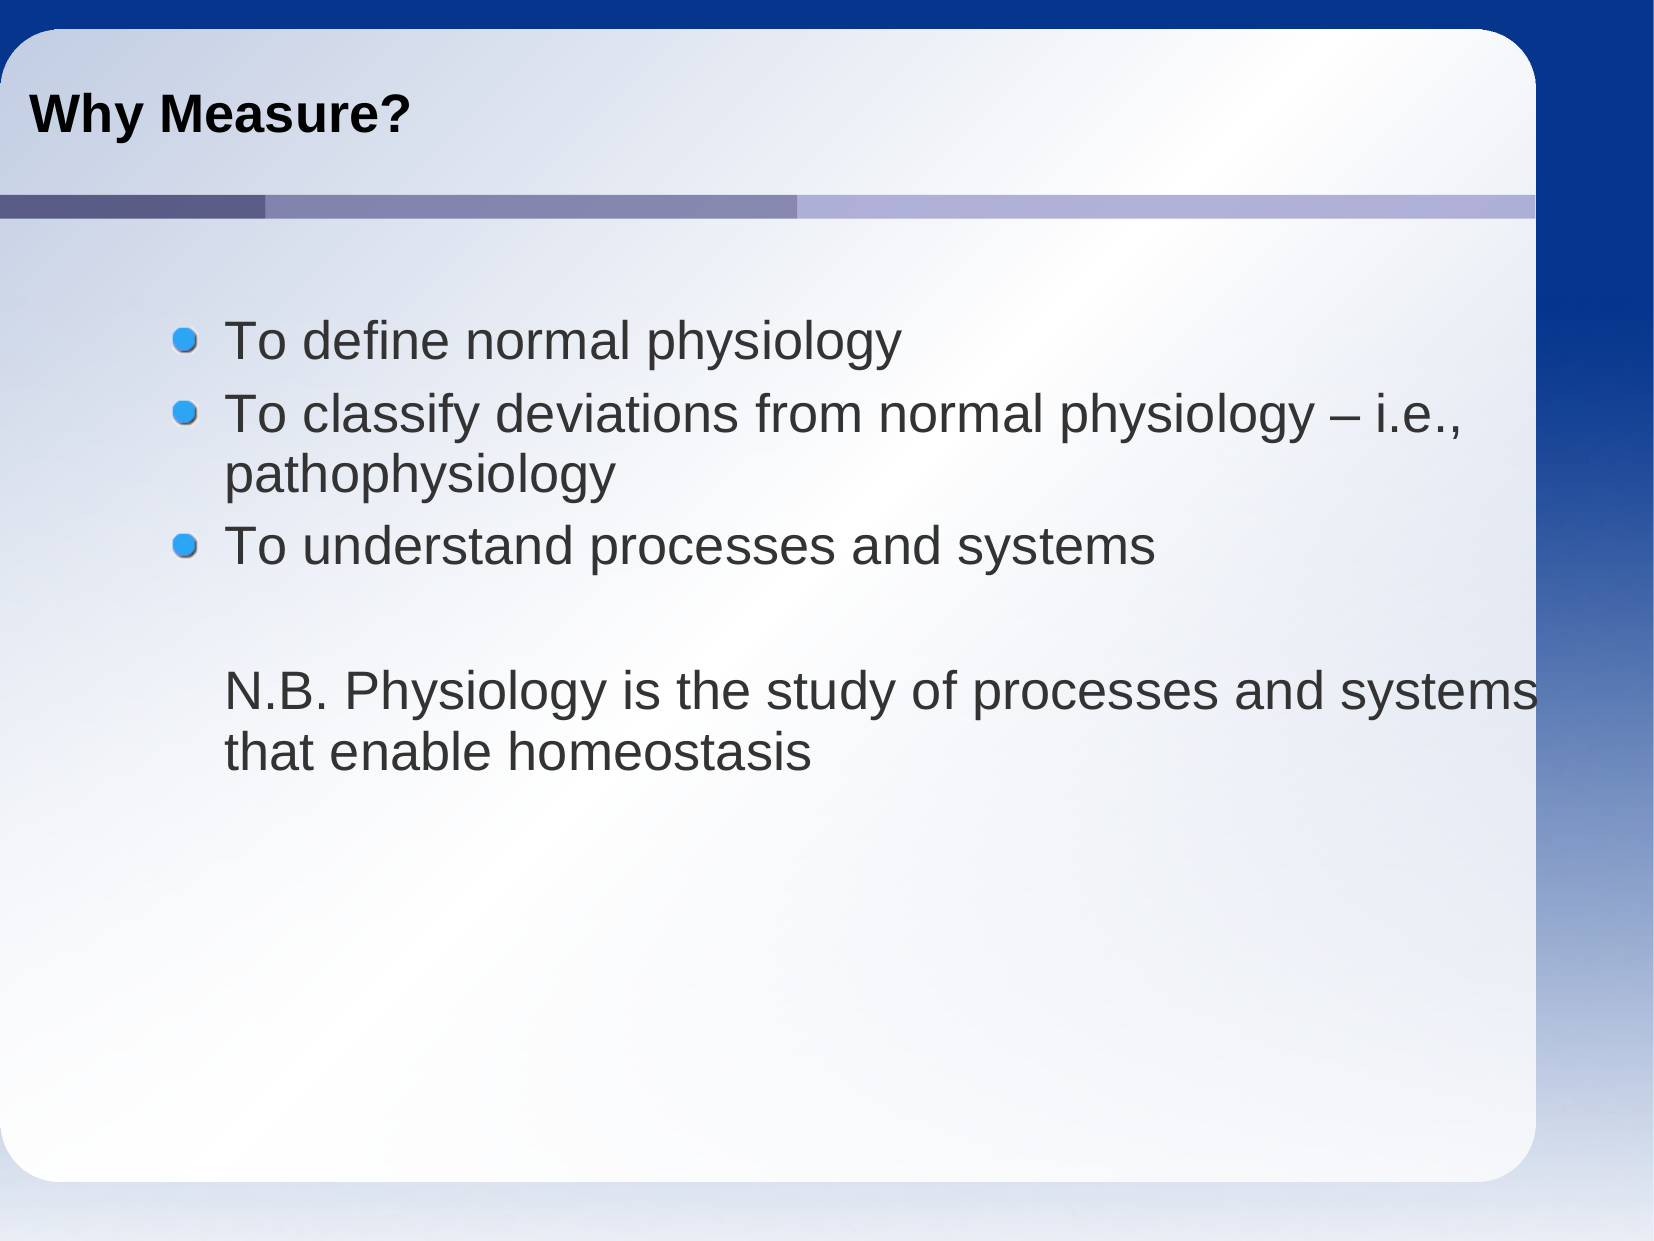

# Why Measure?
To define normal physiology
To classify deviations from normal physiology – i.e., pathophysiology
To understand processes and systems
N.B. Physiology is the study of processes and systems that enable homeostasis